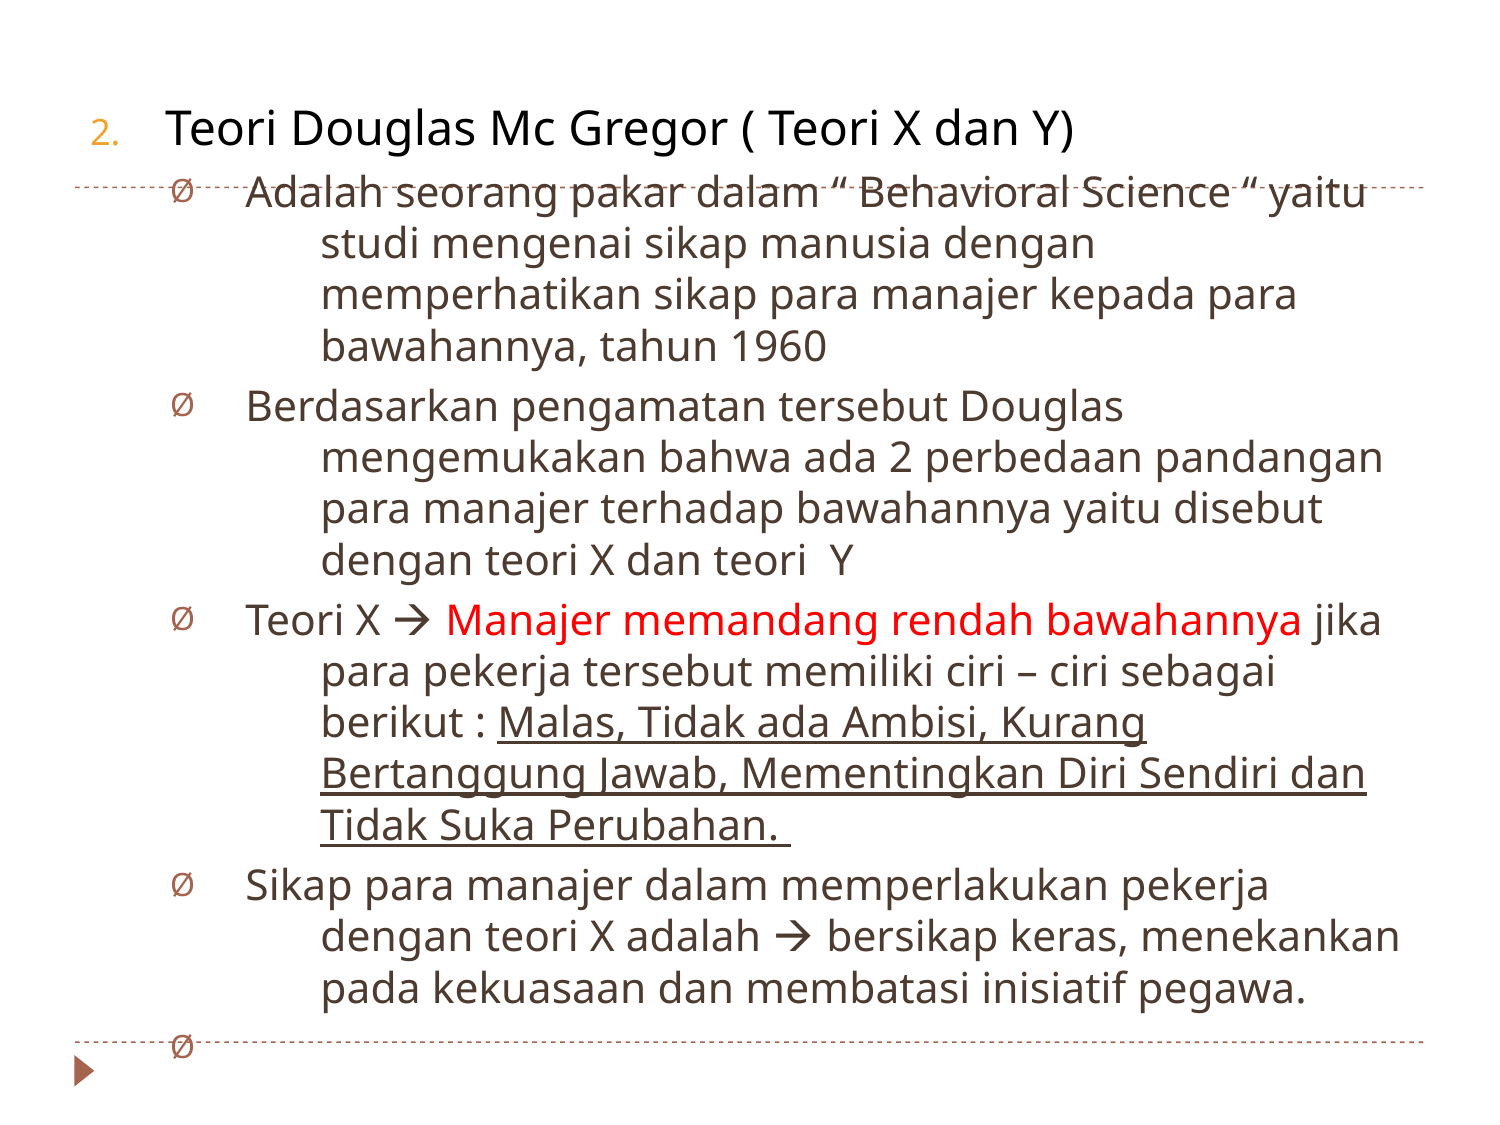

# Teori Douglas Mc Gregor ( Teori X dan Y)
Adalah seorang pakar dalam “ Behavioral Science “ yaitu studi mengenai sikap manusia dengan memperhatikan sikap para manajer kepada para bawahannya, tahun 1960
Berdasarkan pengamatan tersebut Douglas mengemukakan bahwa ada 2 perbedaan pandangan para manajer terhadap bawahannya yaitu disebut dengan teori X dan teori Y
Teori X  Manajer memandang rendah bawahannya jika para pekerja tersebut memiliki ciri – ciri sebagai berikut : Malas, Tidak ada Ambisi, Kurang Bertanggung Jawab, Mementingkan Diri Sendiri dan Tidak Suka Perubahan.
Sikap para manajer dalam memperlakukan pekerja dengan teori X adalah  bersikap keras, menekankan pada kekuasaan dan membatasi inisiatif pegawa.